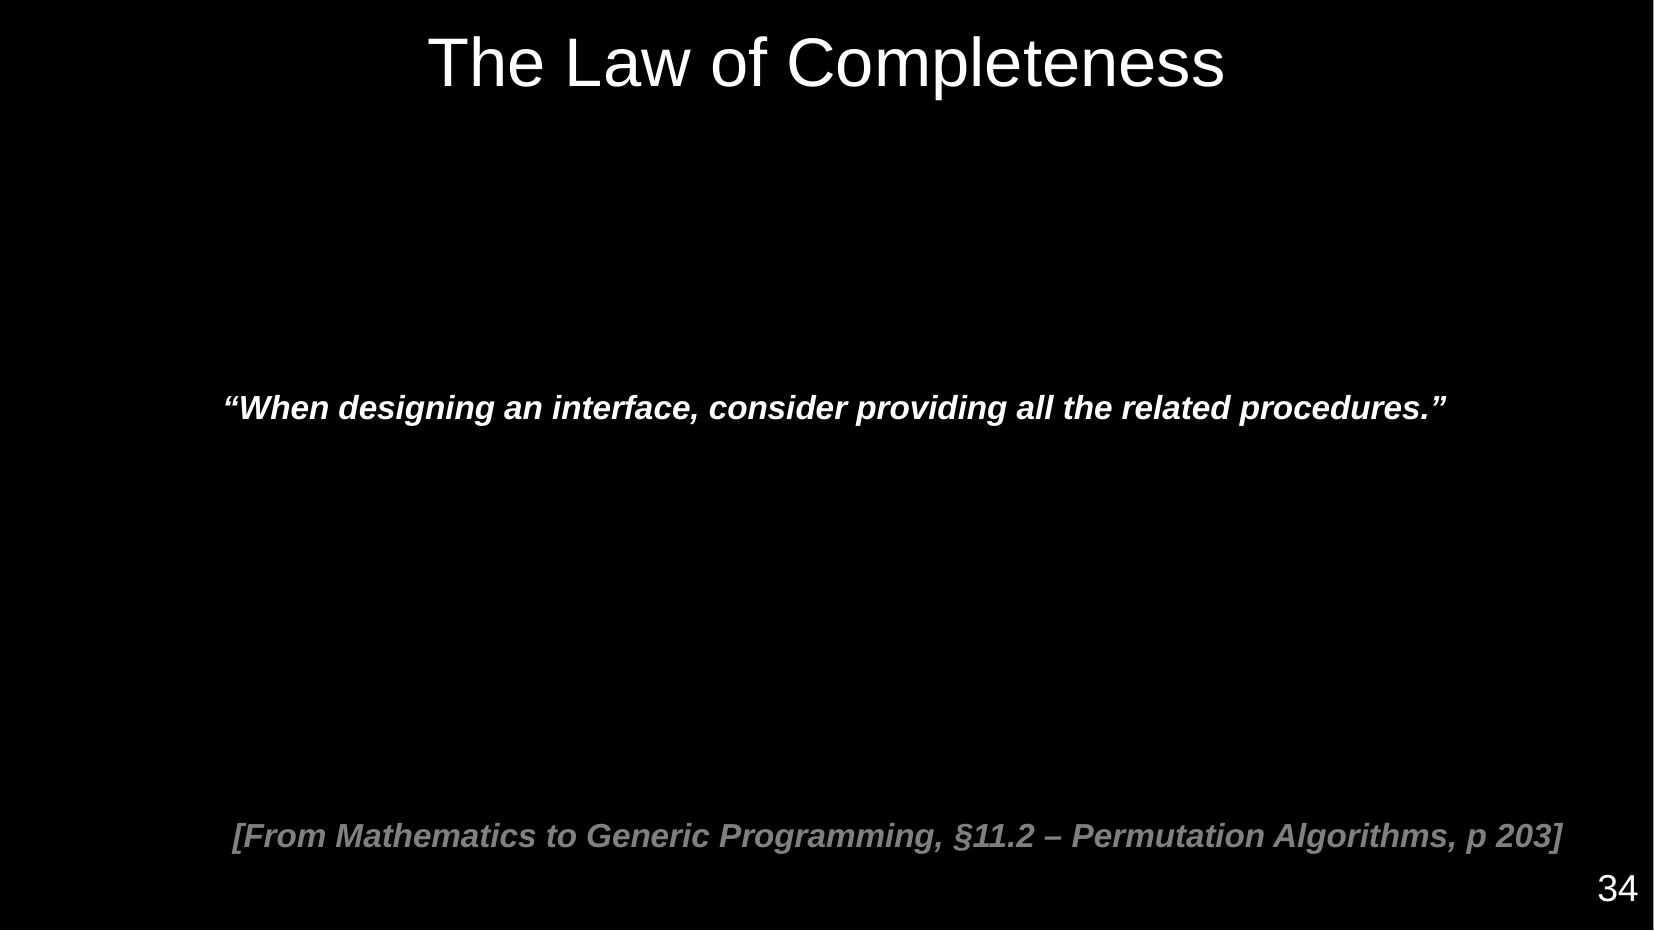

# The Law of Completeness
“When designing an interface, consider providing all the related procedures.”
[From Mathematics to Generic Programming, §11.2 – Permutation Algorithms, p 203]